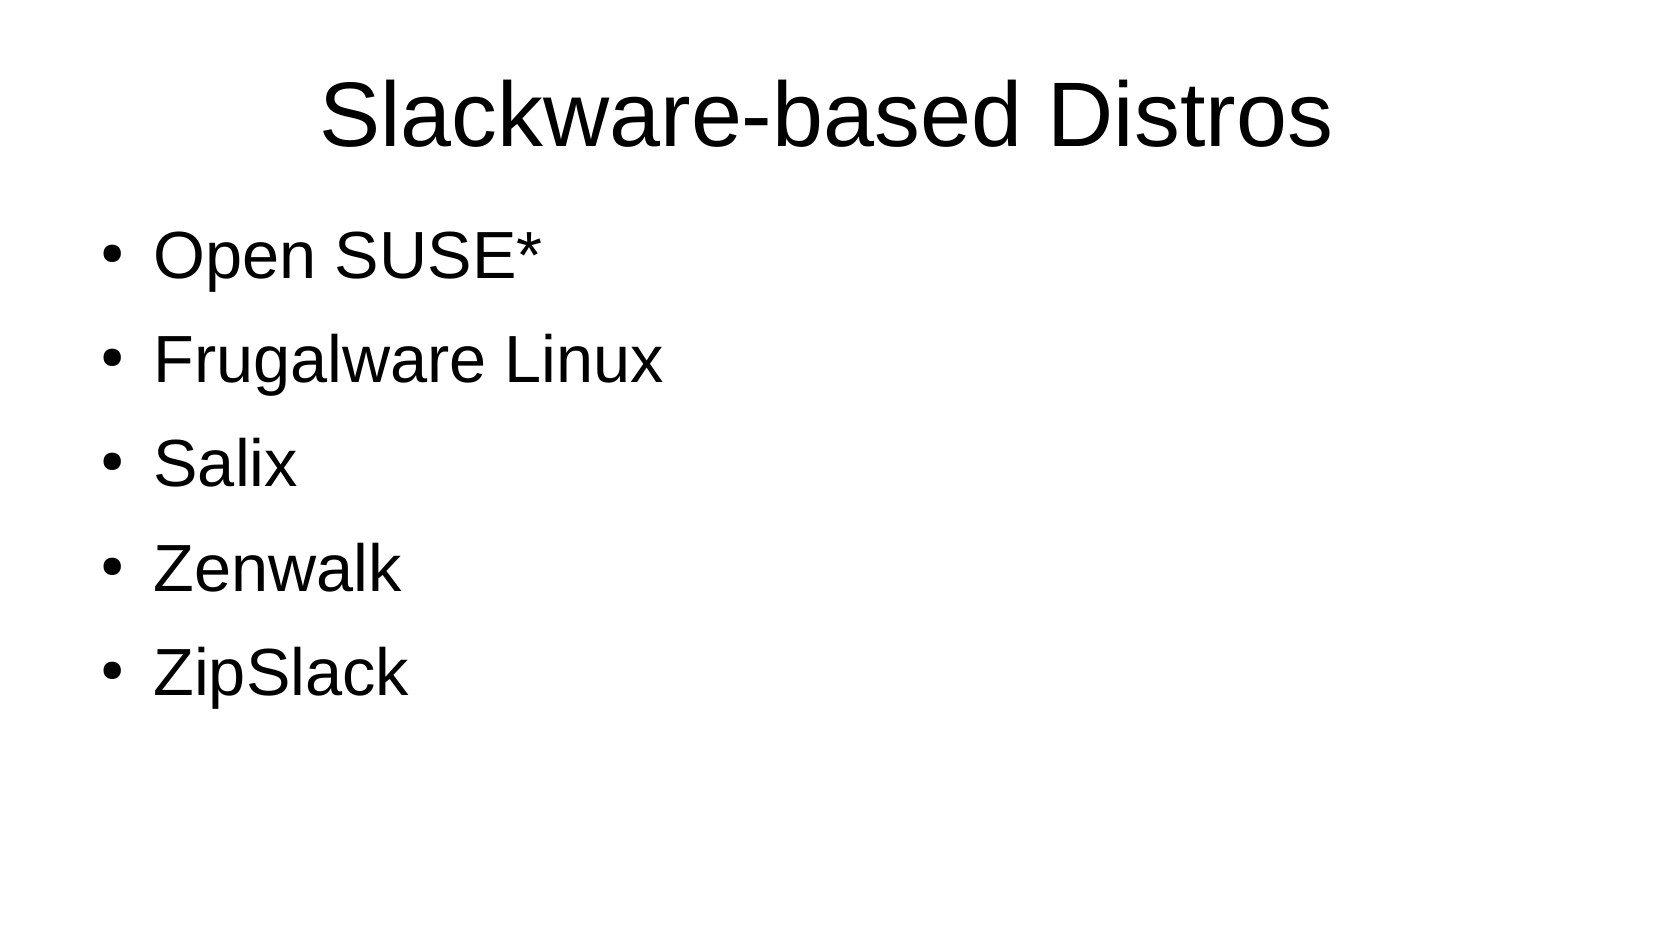

# Slackware-based Distros
Open SUSE*
Frugalware Linux
Salix
Zenwalk
ZipSlack